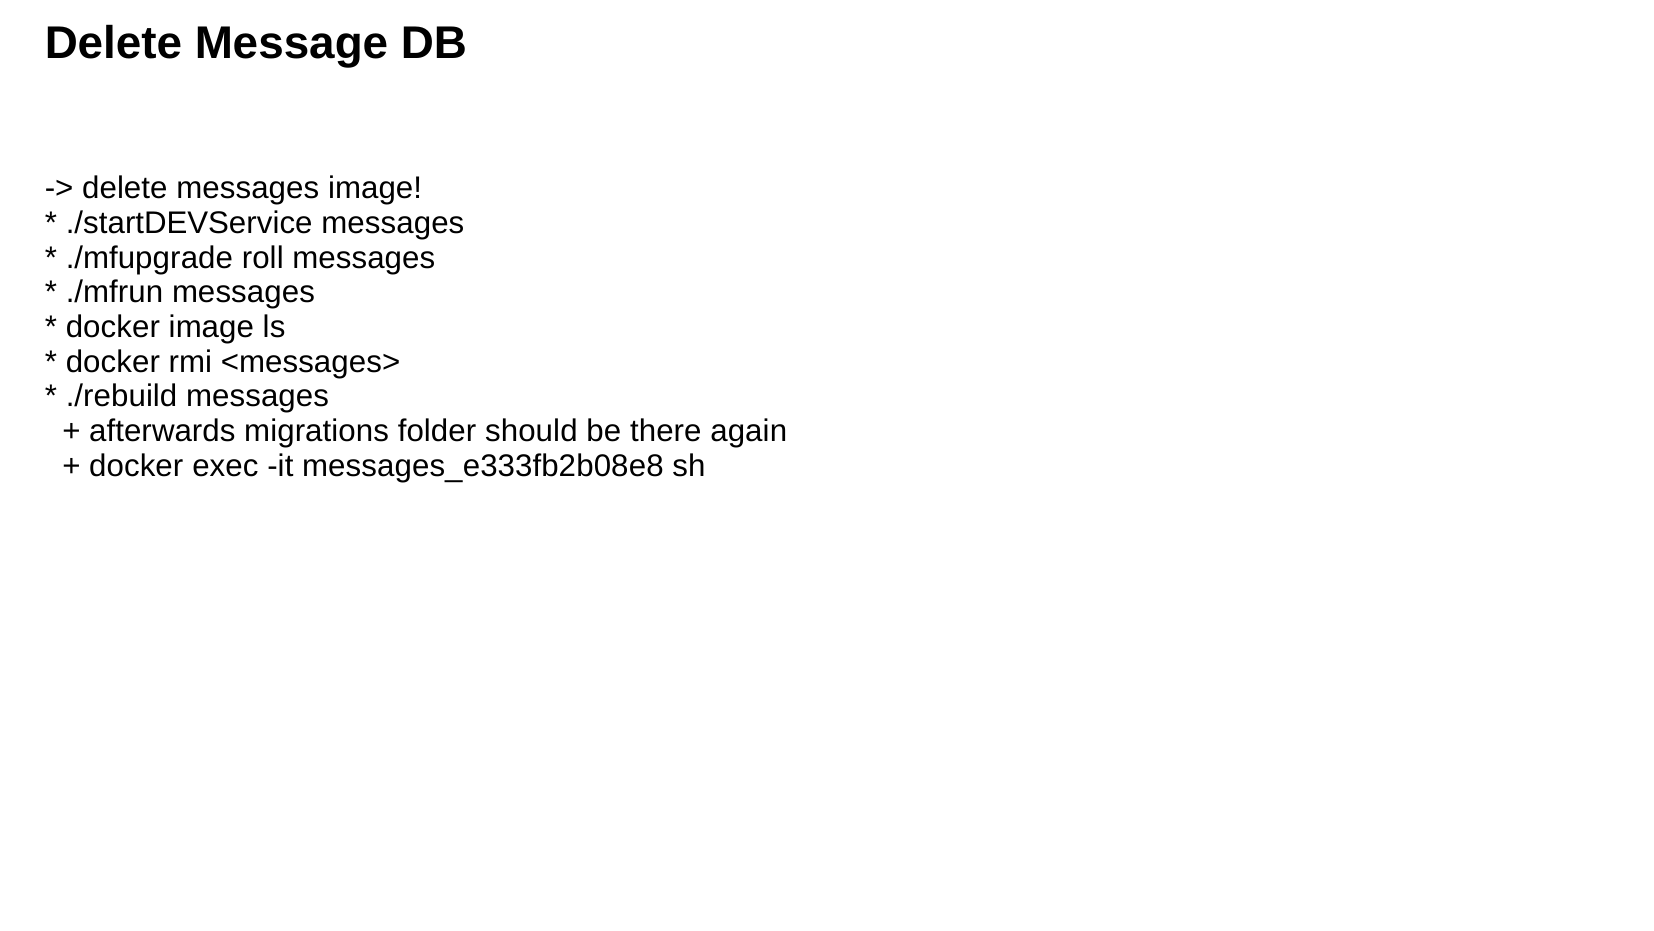

Delete Message DB
-> delete messages image!
* ./startDEVService messages
* ./mfupgrade roll messages
* ./mfrun messages
* docker image ls
* docker rmi <messages>
* ./rebuild messages
 + afterwards migrations folder should be there again
 + docker exec -it messages_e333fb2b08e8 sh